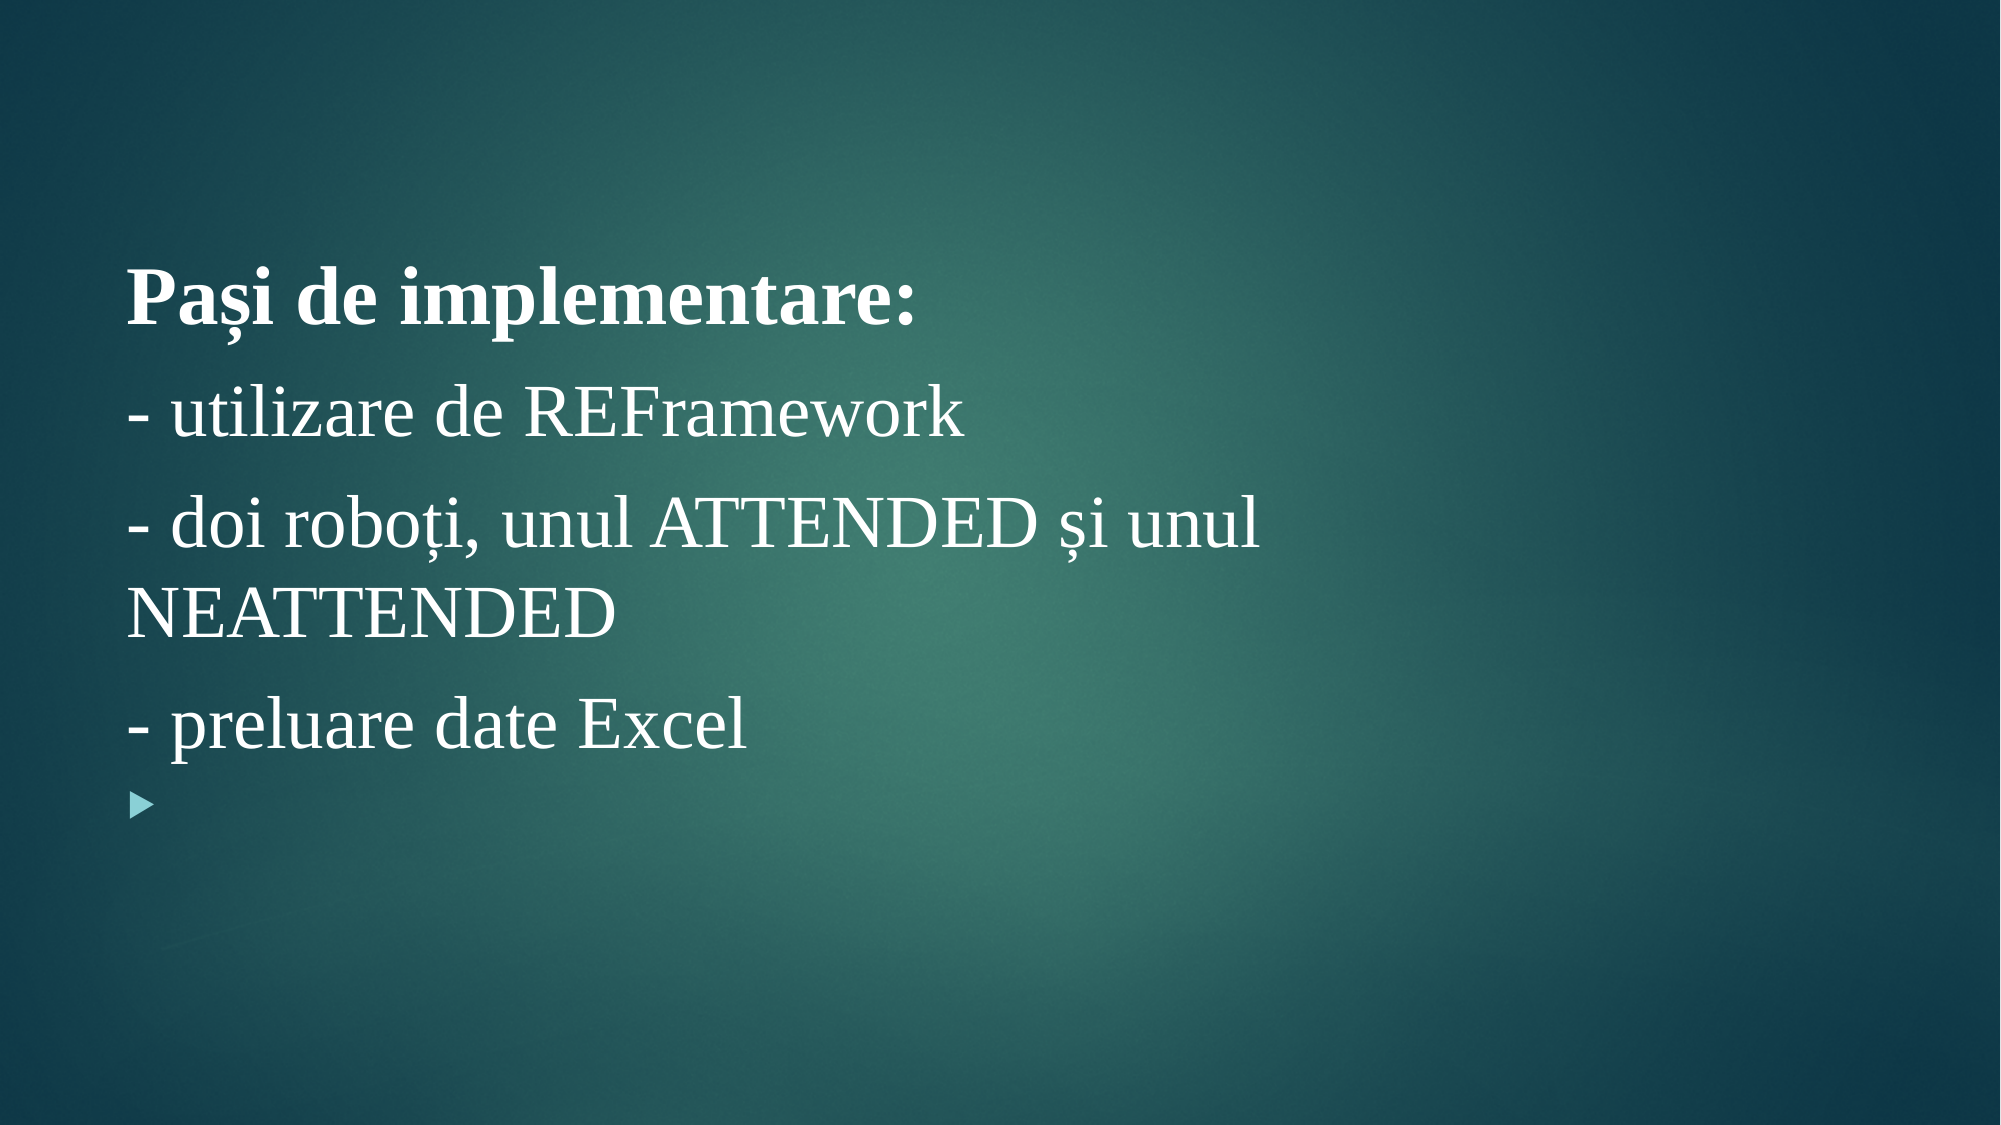

# Pași de implementare:
- utilizare de REFramework
- doi roboți, unul ATTENDED și unul NEATTENDED
- preluare date Excel